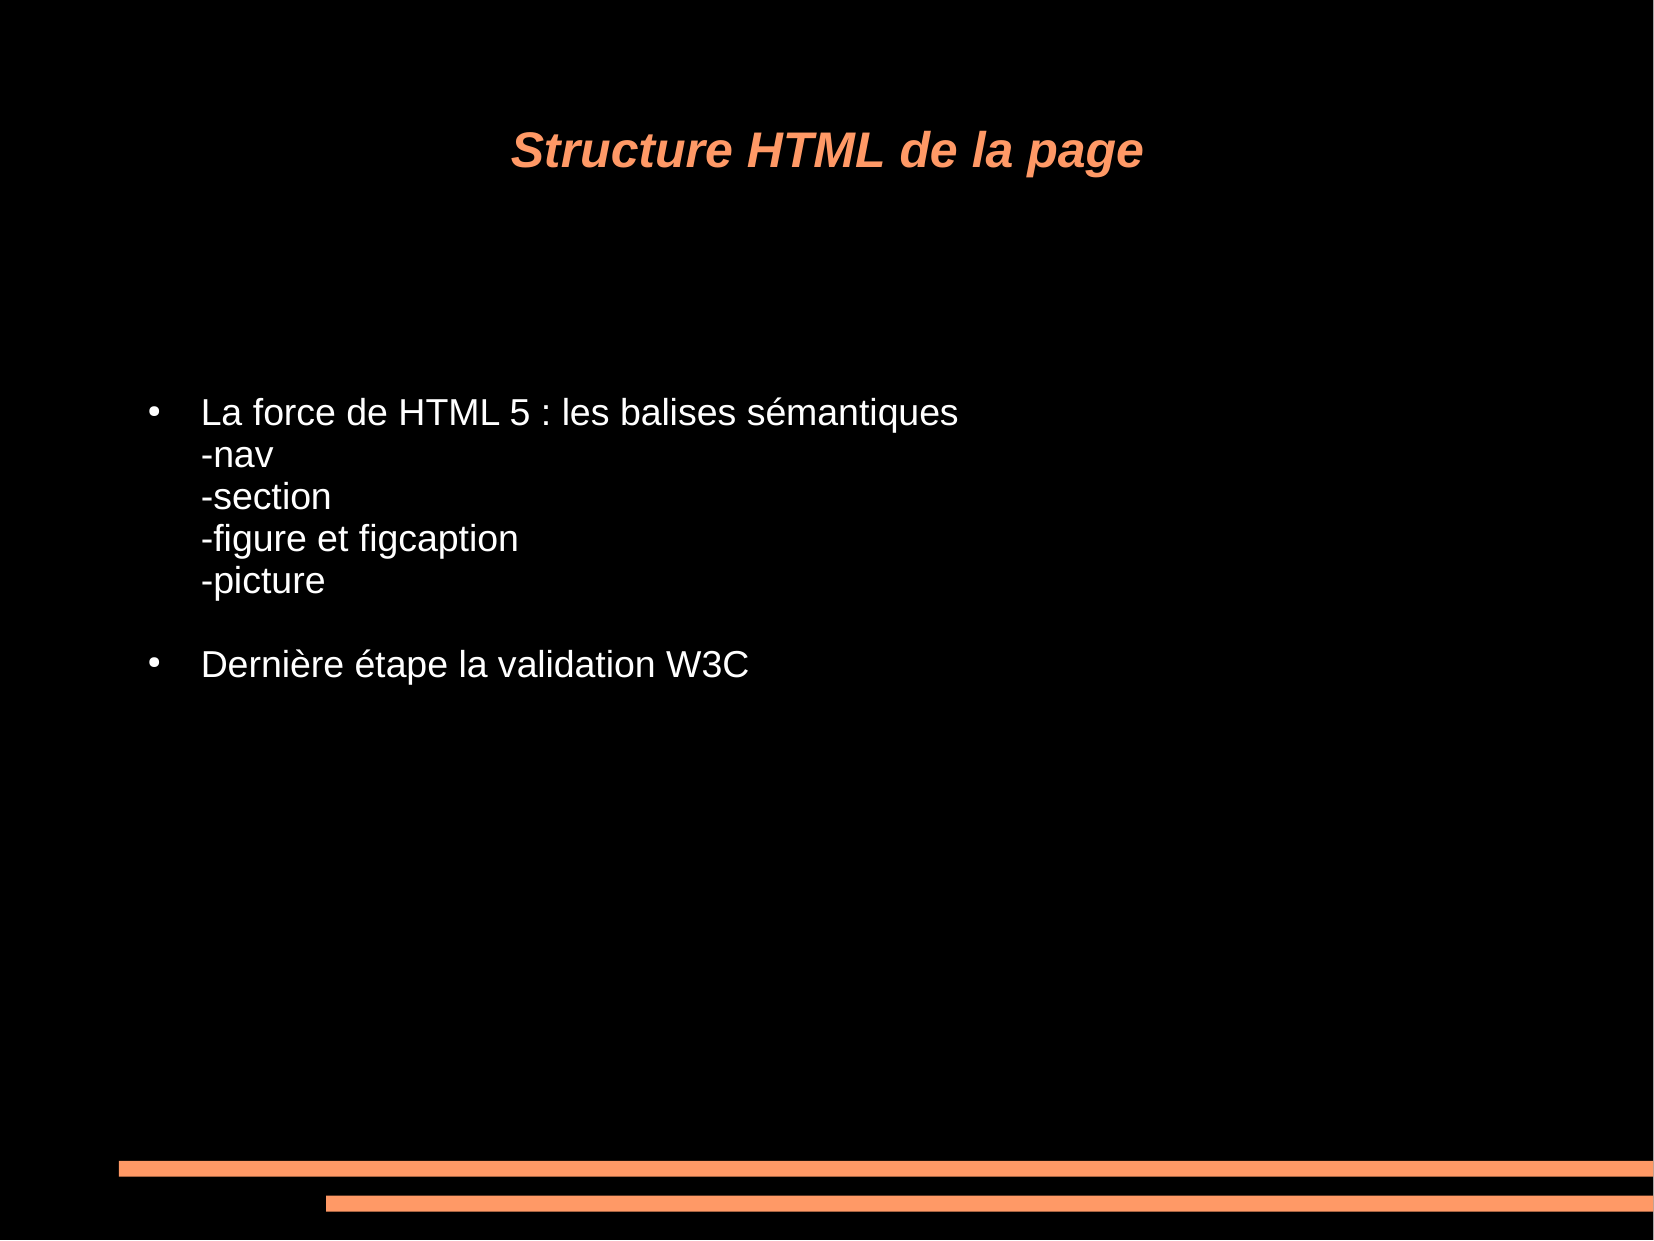

# Structure HTML de la page
La force de HTML 5 : les balises sémantiques
-nav
-section
-figure et figcaption
-picture
Dernière étape la validation W3C